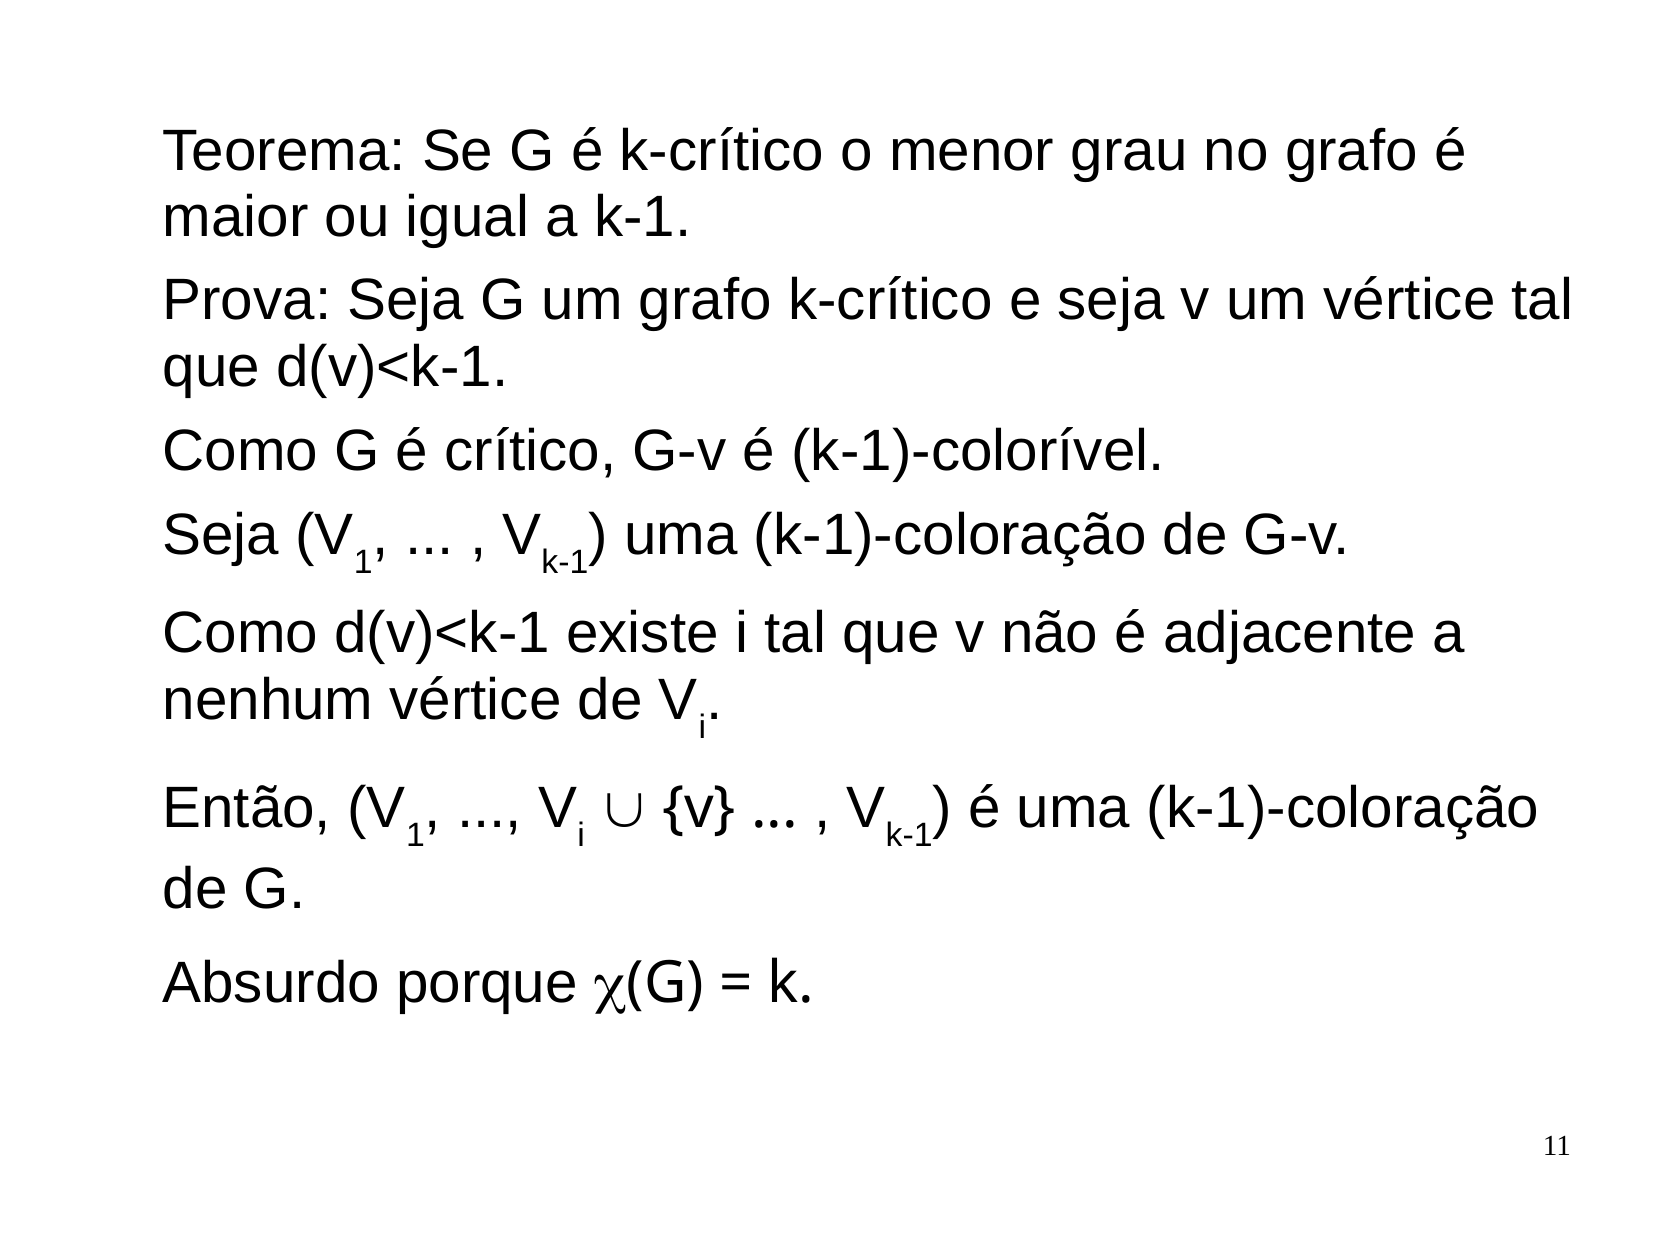

# Teorema: Se G é k-crítico o menor grau no grafo é maior ou igual a k-1.
Prova: Seja G um grafo k-crítico e seja v um vértice tal que d(v)<k-1.
Como G é crítico, G-v é (k-1)-colorível.
Seja (V1, ... , Vk-1) uma (k-1)-coloração de G-v.
Como d(v)<k-1 existe i tal que v não é adjacente a nenhum vértice de Vi.
Então, (V1, ..., Vi  {v} ... , Vk-1) é uma (k-1)-coloração de G.
Absurdo porque (G) = k.
11